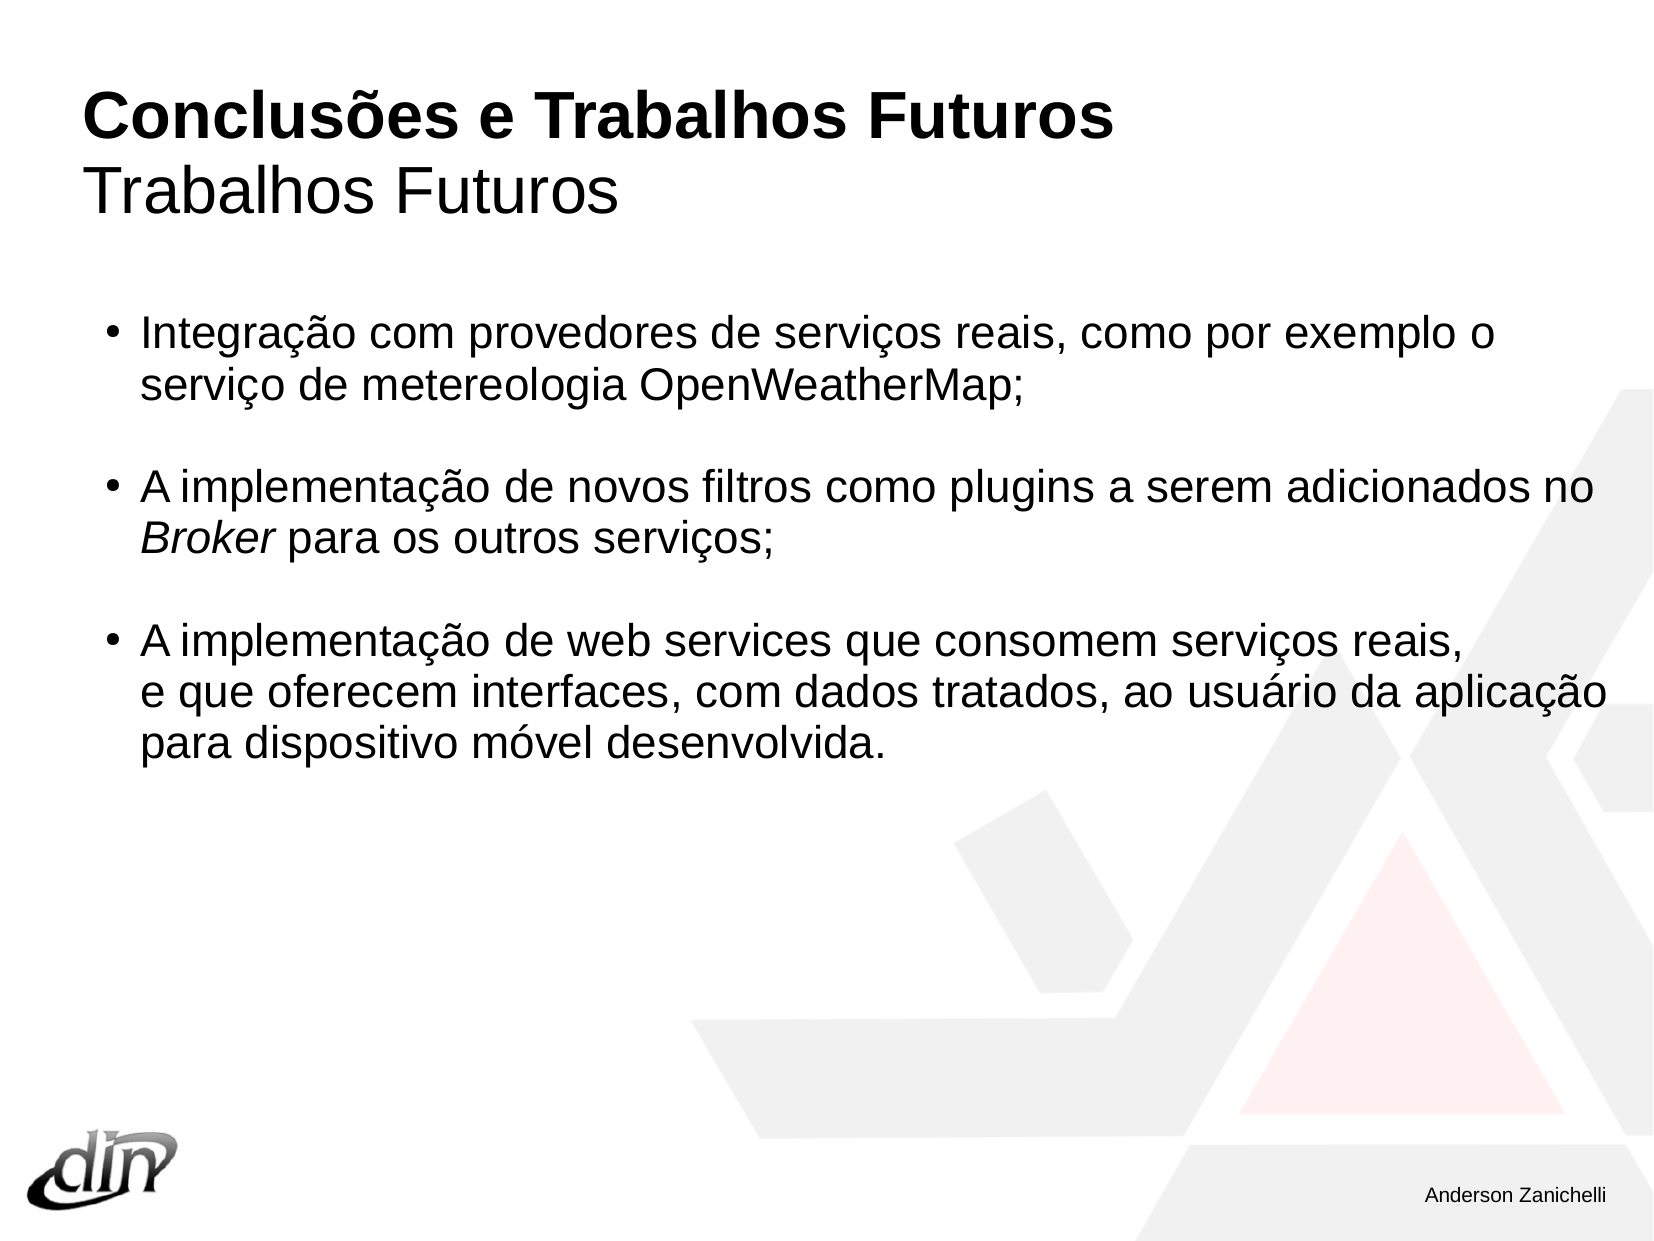

# Conclusões e Trabalhos Futuros Trabalhos Futuros
Integração com provedores de serviços reais, como por exemplo o
serviço de metereologia OpenWeatherMap;
A implementação de novos filtros como plugins a serem adicionados no
Broker para os outros serviços;
A implementação de web services que consomem serviços reais,
e que oferecem interfaces, com dados tratados, ao usuário da aplicação
para dispositivo móvel desenvolvida.
Anderson Zanichelli